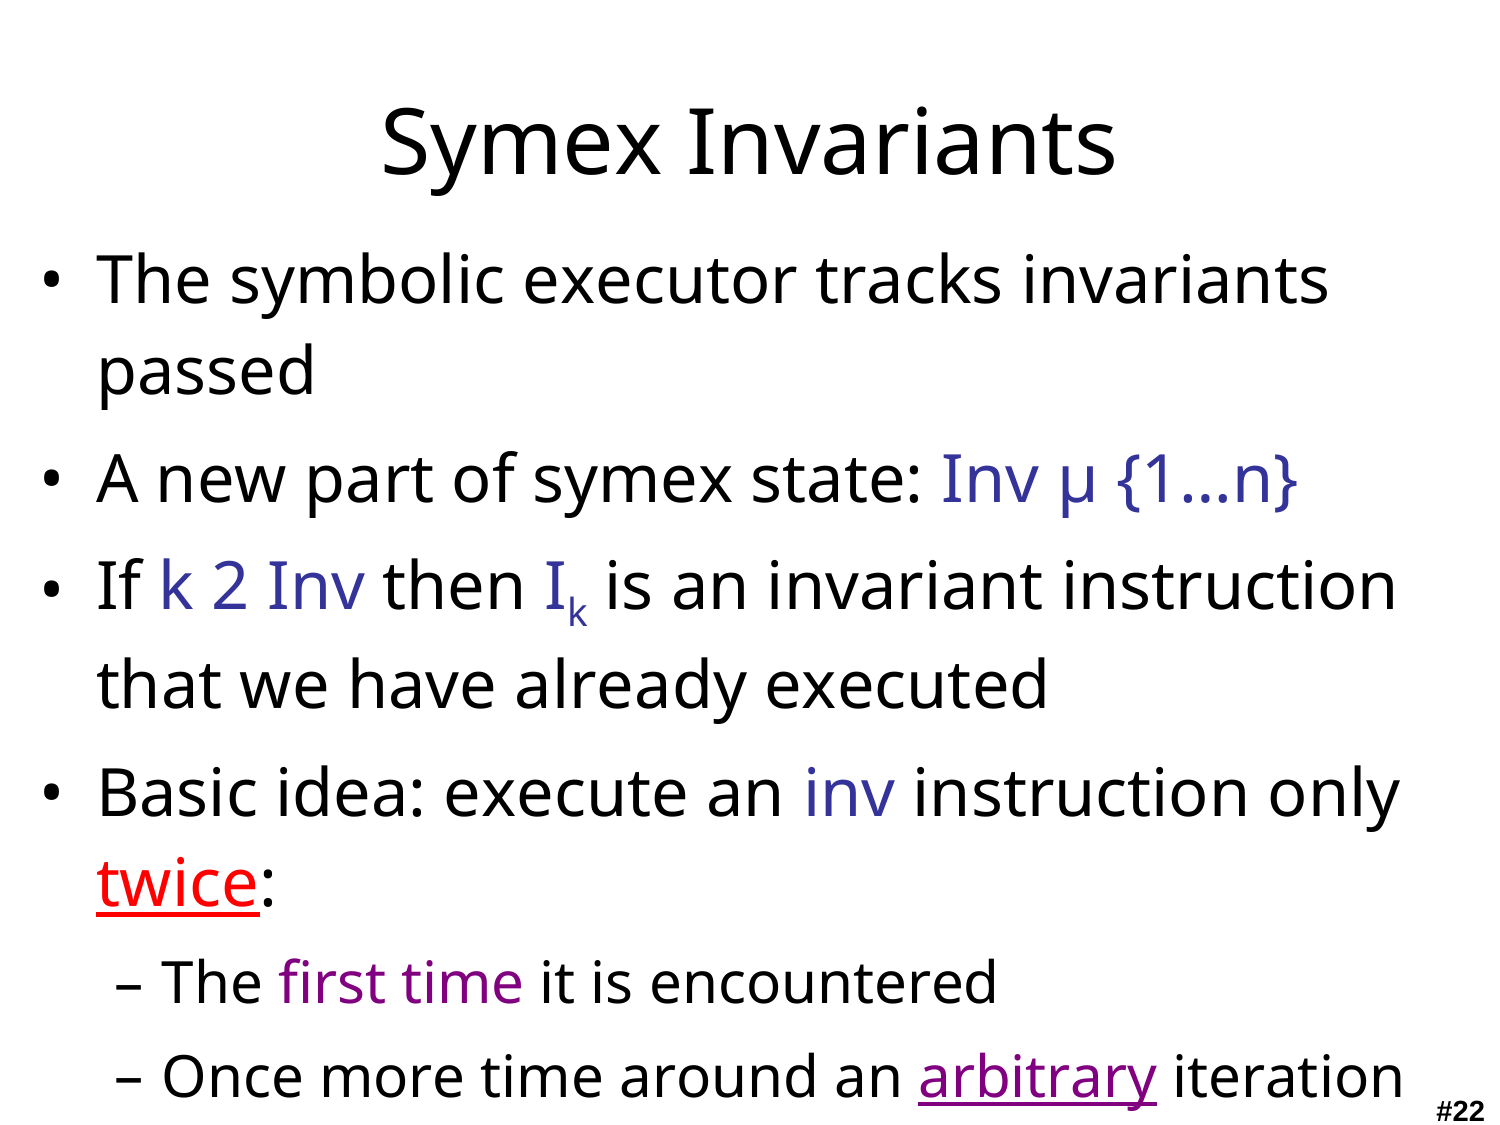

# Symex Invariants
The symbolic executor tracks invariants passed
A new part of symex state: Inv µ {1…n}
If k 2 Inv then Ik is an invariant instruction that we have already executed
Basic idea: execute an inv instruction only twice:
The first time it is encountered
Once more time around an arbitrary iteration
22